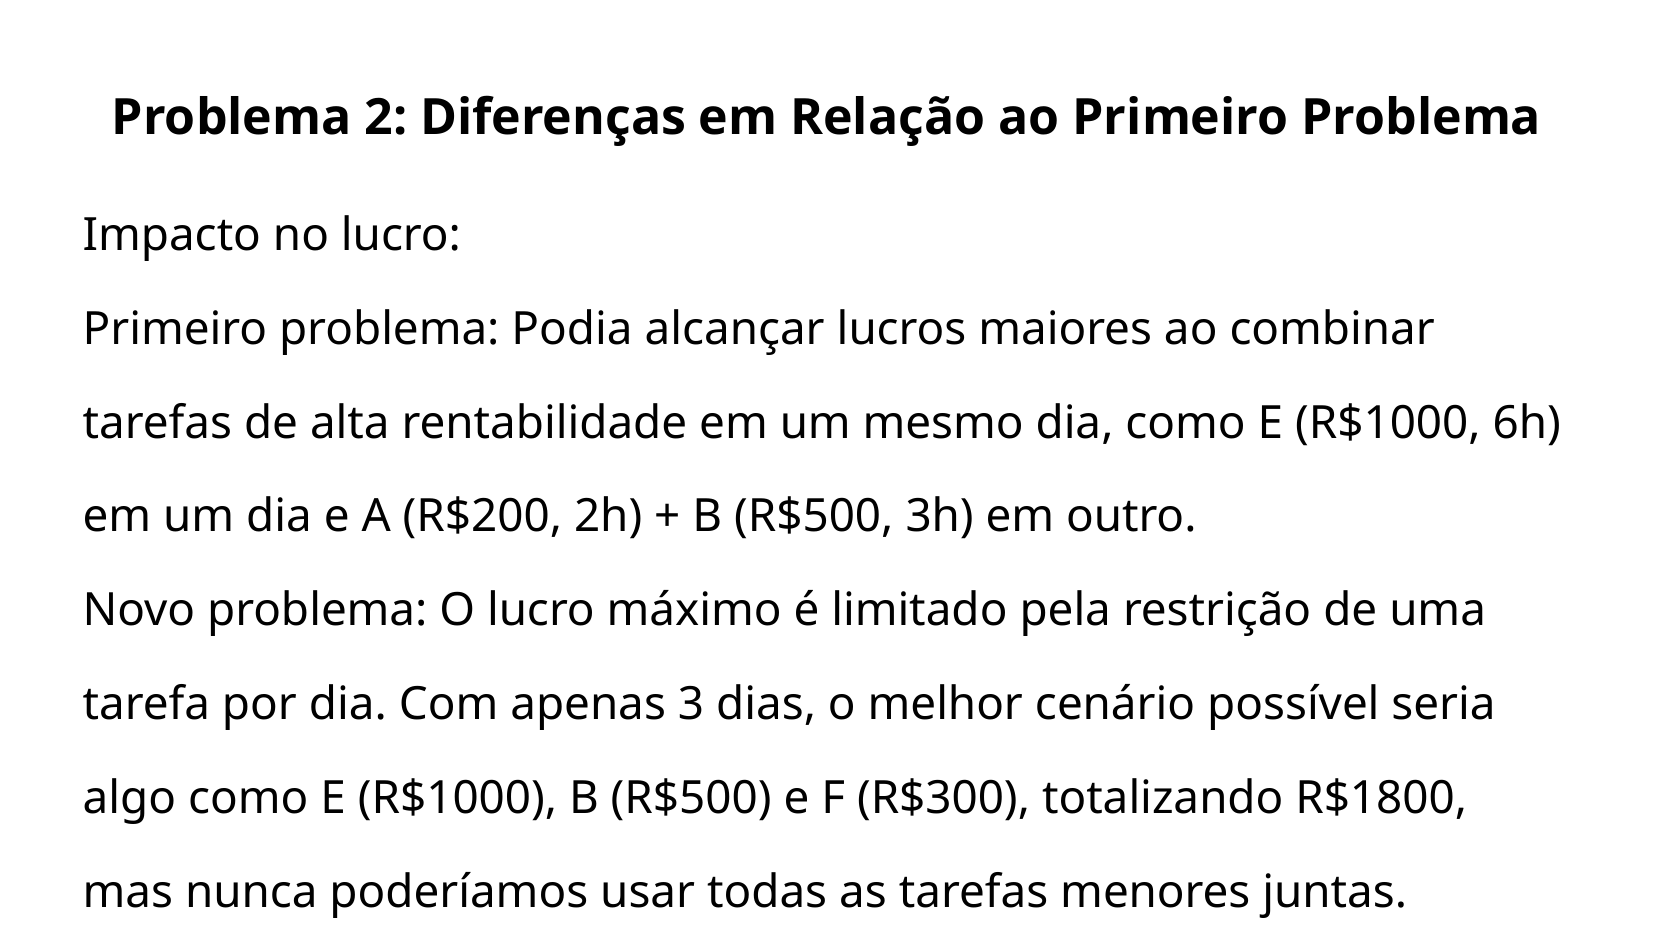

# Problema 2: Diferenças em Relação ao Primeiro Problema
Impacto no lucro:
Primeiro problema: Podia alcançar lucros maiores ao combinar tarefas de alta rentabilidade em um mesmo dia, como E (R$1000, 6h) em um dia e A (R$200, 2h) + B (R$500, 3h) em outro.
Novo problema: O lucro máximo é limitado pela restrição de uma tarefa por dia. Com apenas 3 dias, o melhor cenário possível seria algo como E (R$1000), B (R$500) e F (R$300), totalizando R$1800, mas nunca poderíamos usar todas as tarefas menores juntas.